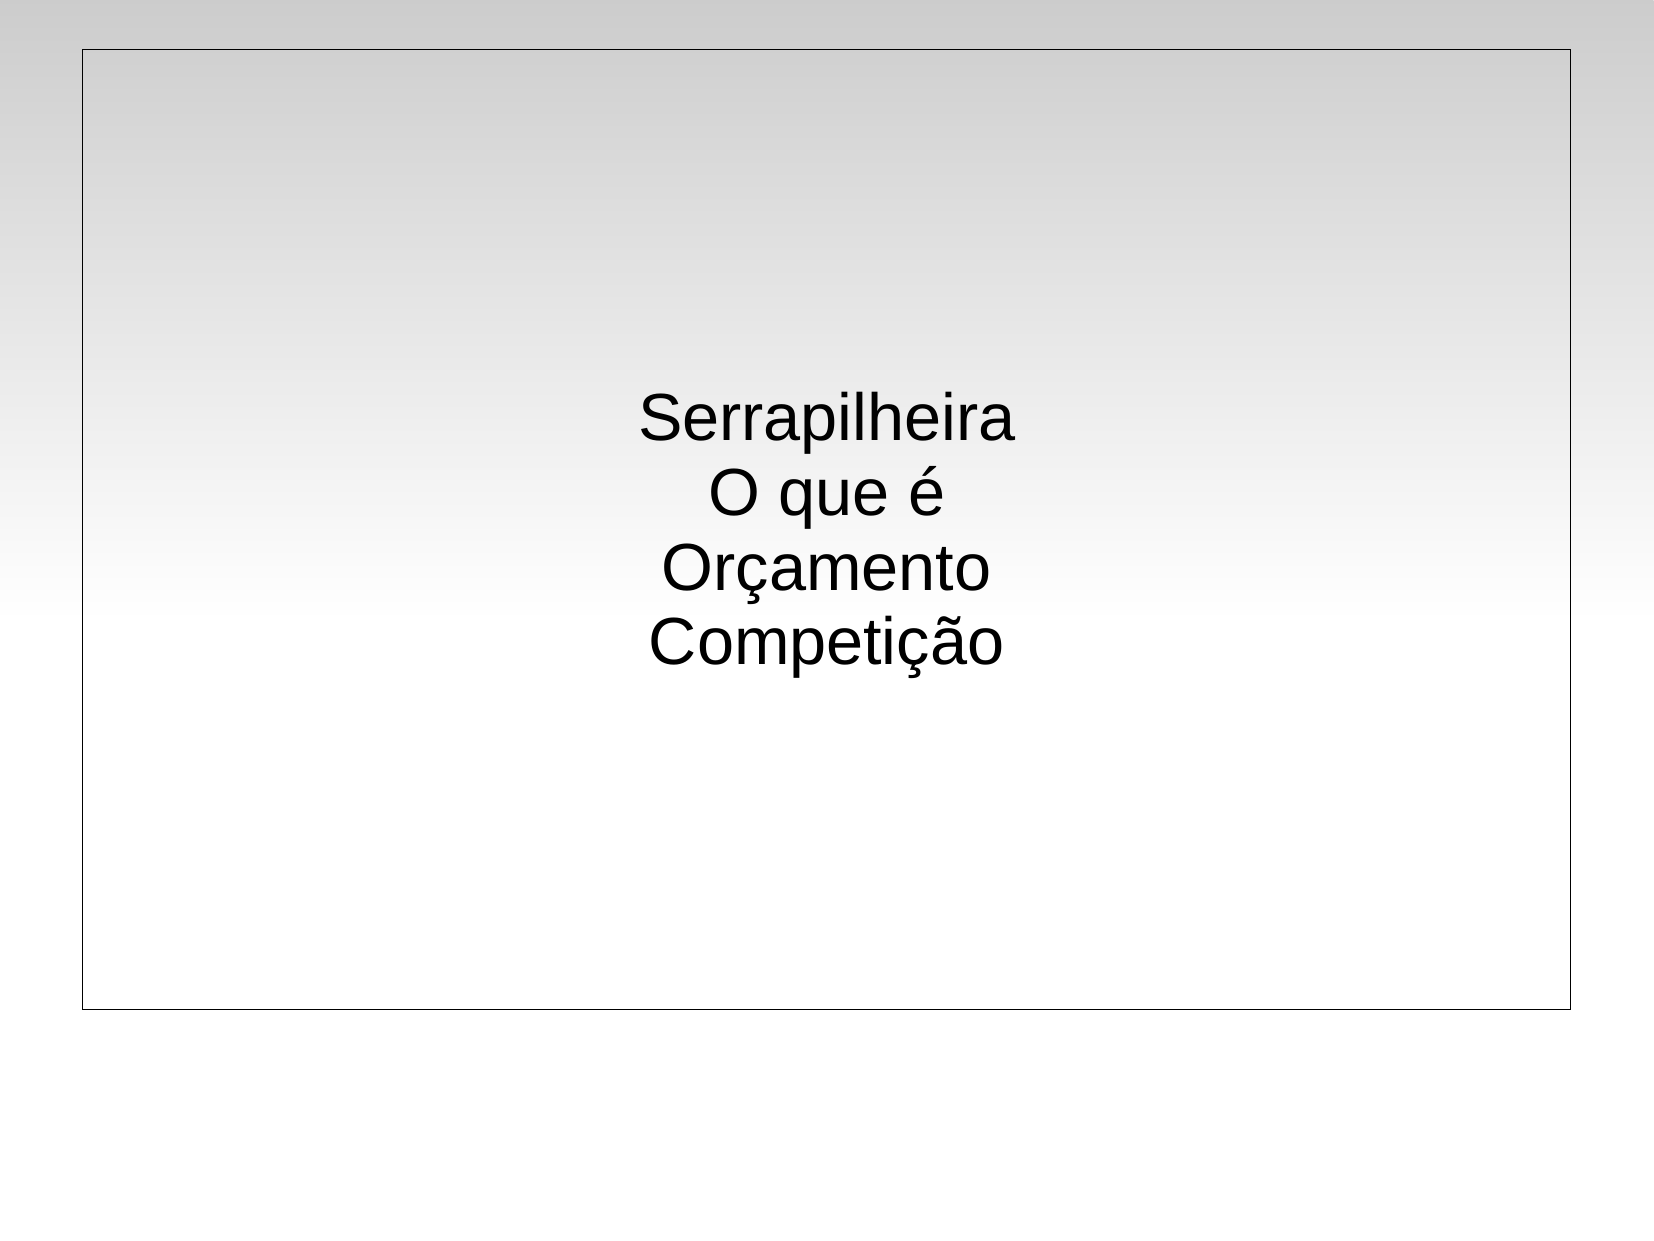

# Serrapilheira
O que é
Orçamento
Competição